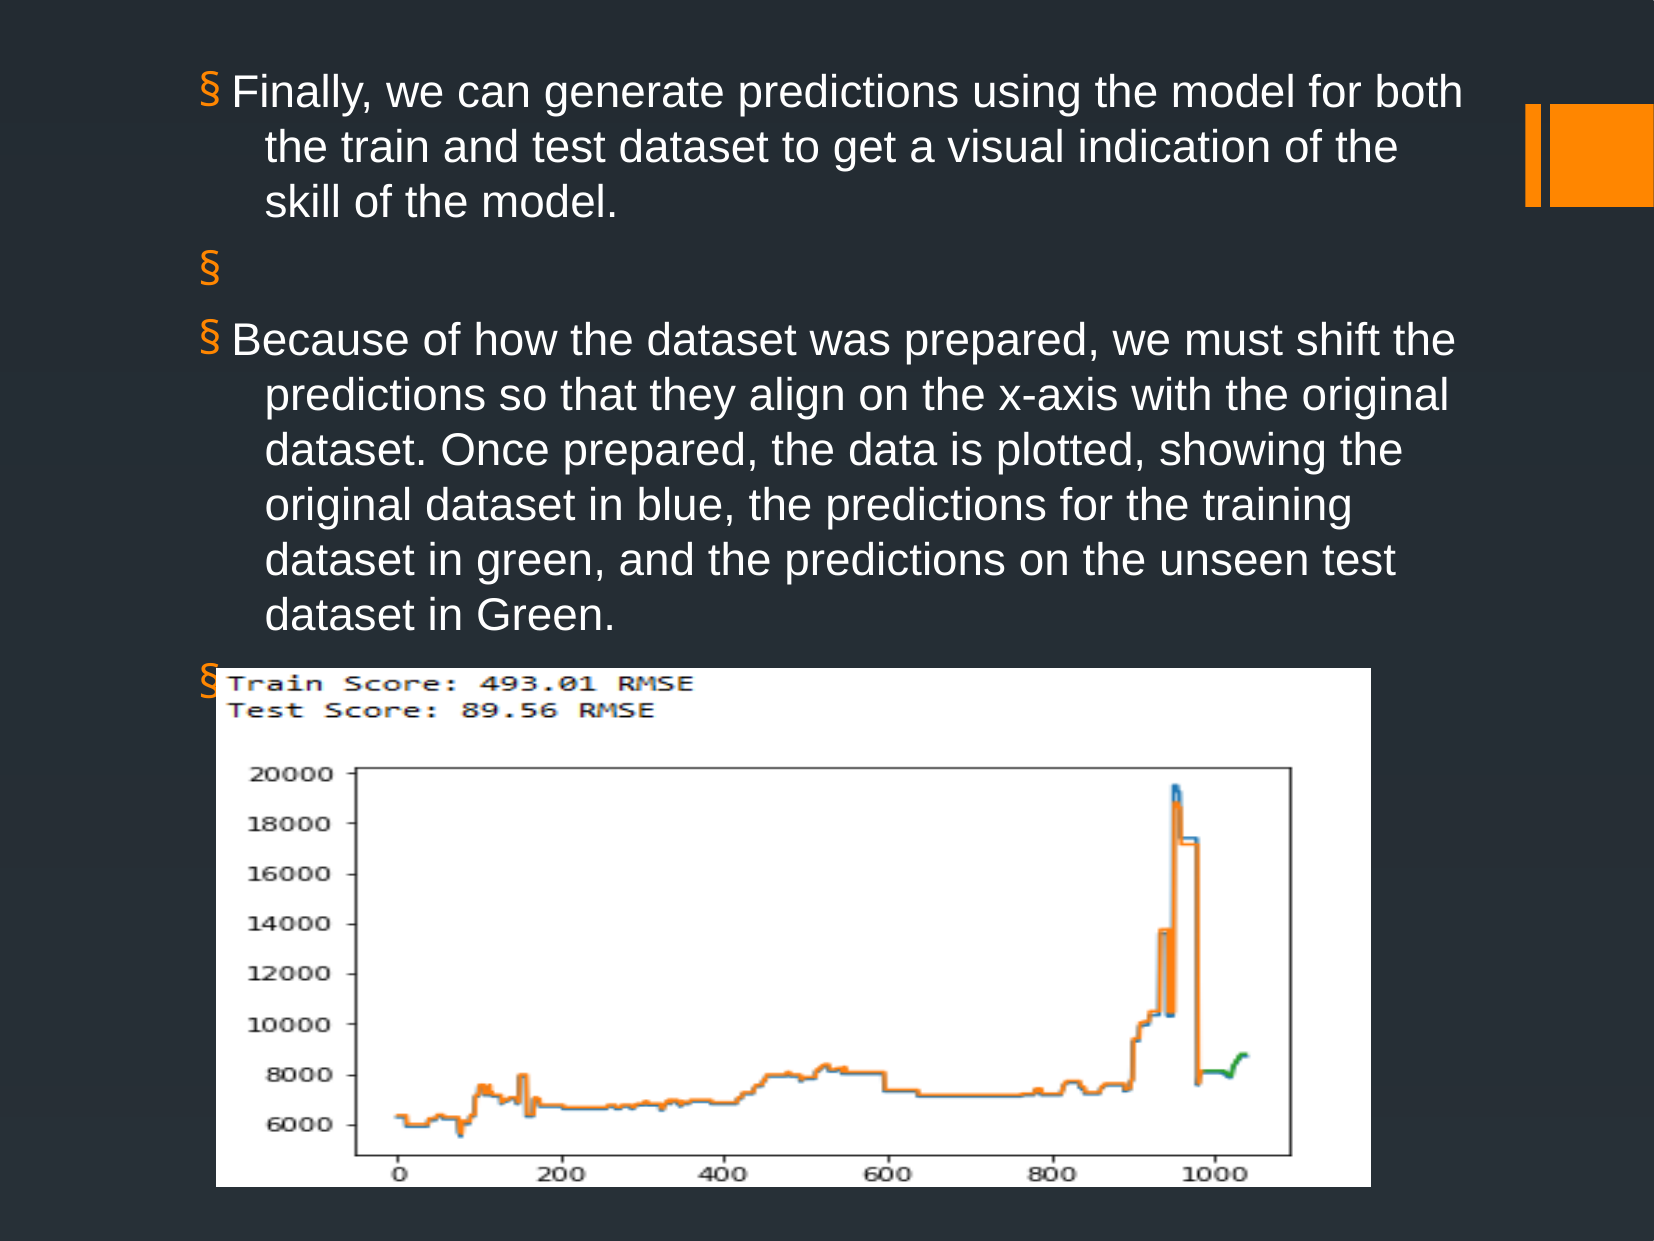

# Finally, we can generate predictions using the model for both the train and test dataset to get a visual indication of the skill of the model.
Because of how the dataset was prepared, we must shift the predictions so that they align on the x-axis with the original dataset. Once prepared, the data is plotted, showing the original dataset in blue, the predictions for the training dataset in green, and the predictions on the unseen test dataset in Green.